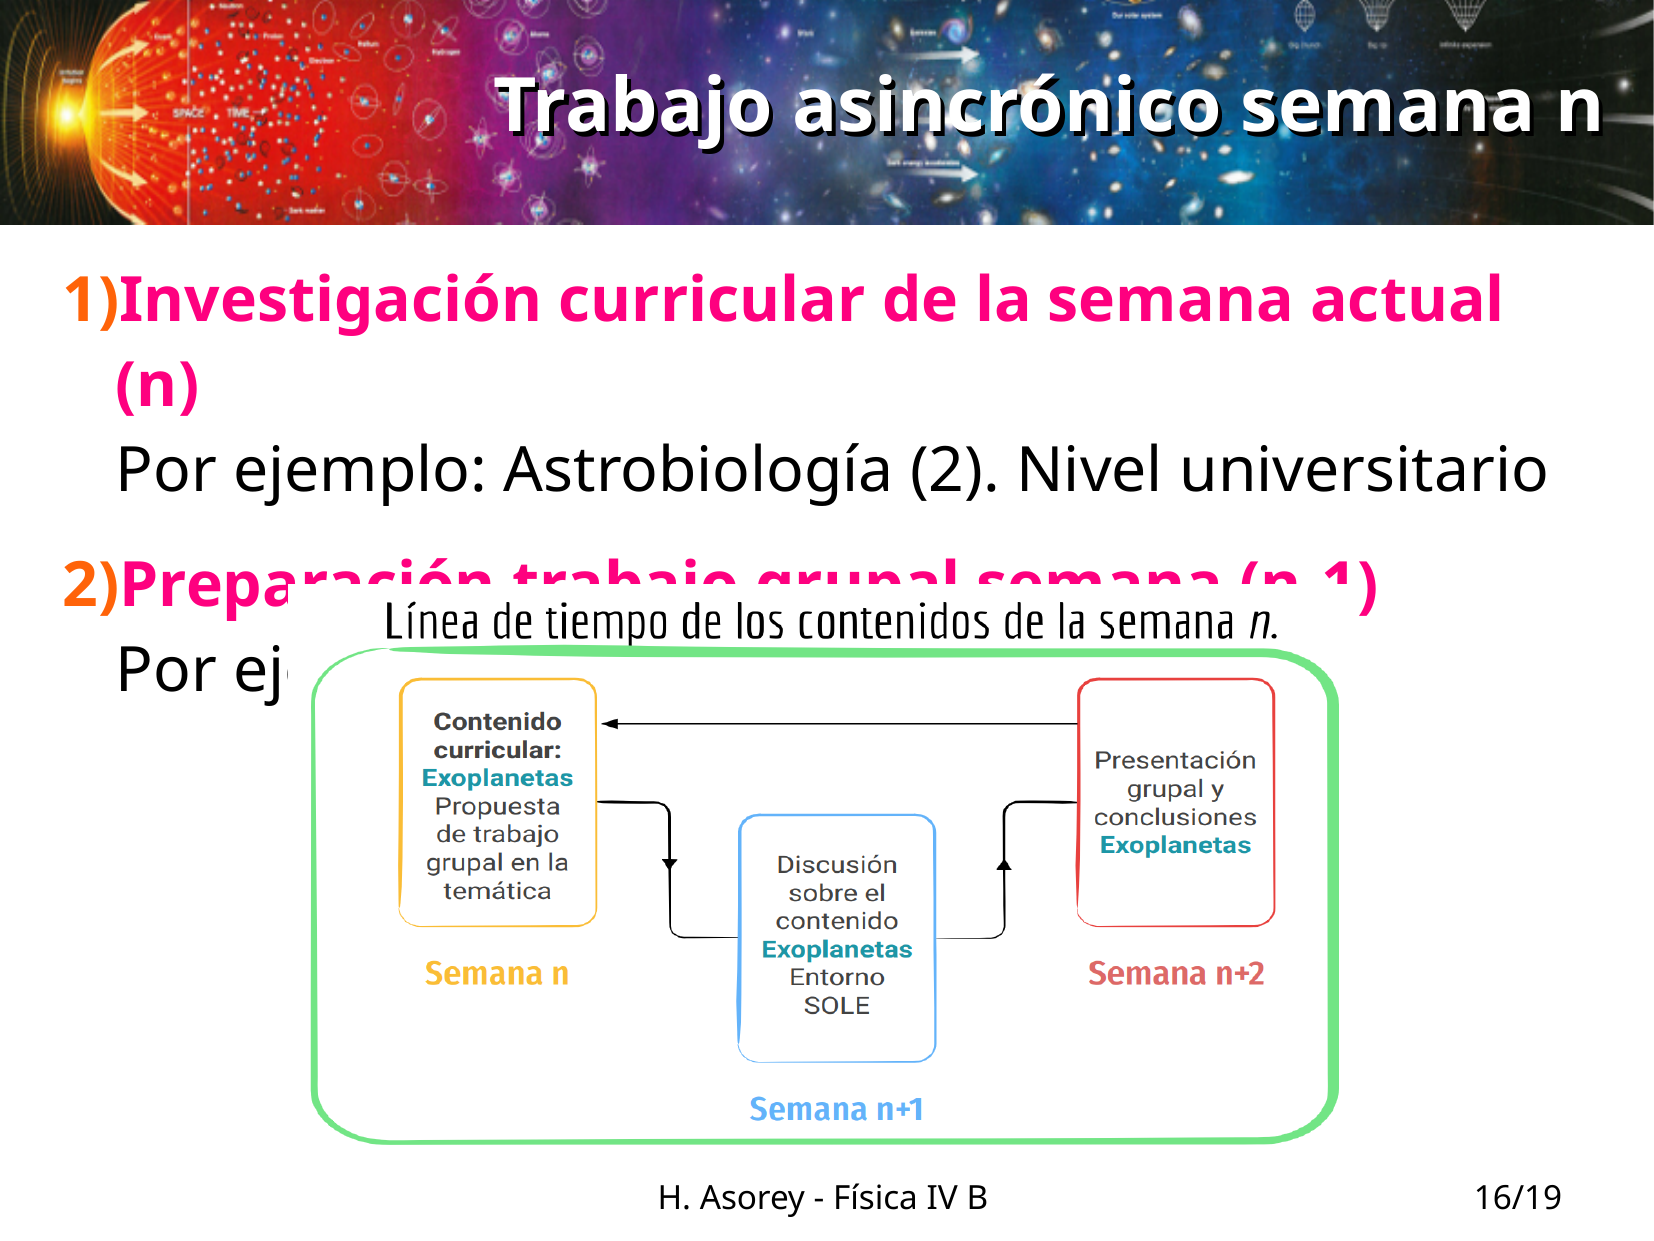

# Trabajo asincrónico semana n
Investigación curricular de la semana actual (n)
Por ejemplo: Astrobiología (2). Nivel universitario
Preparación trabajo grupal semana (n-1)
Por ejemplo: Exoplanetas (1). Nivel medio
H. Asorey - Física IV B
16